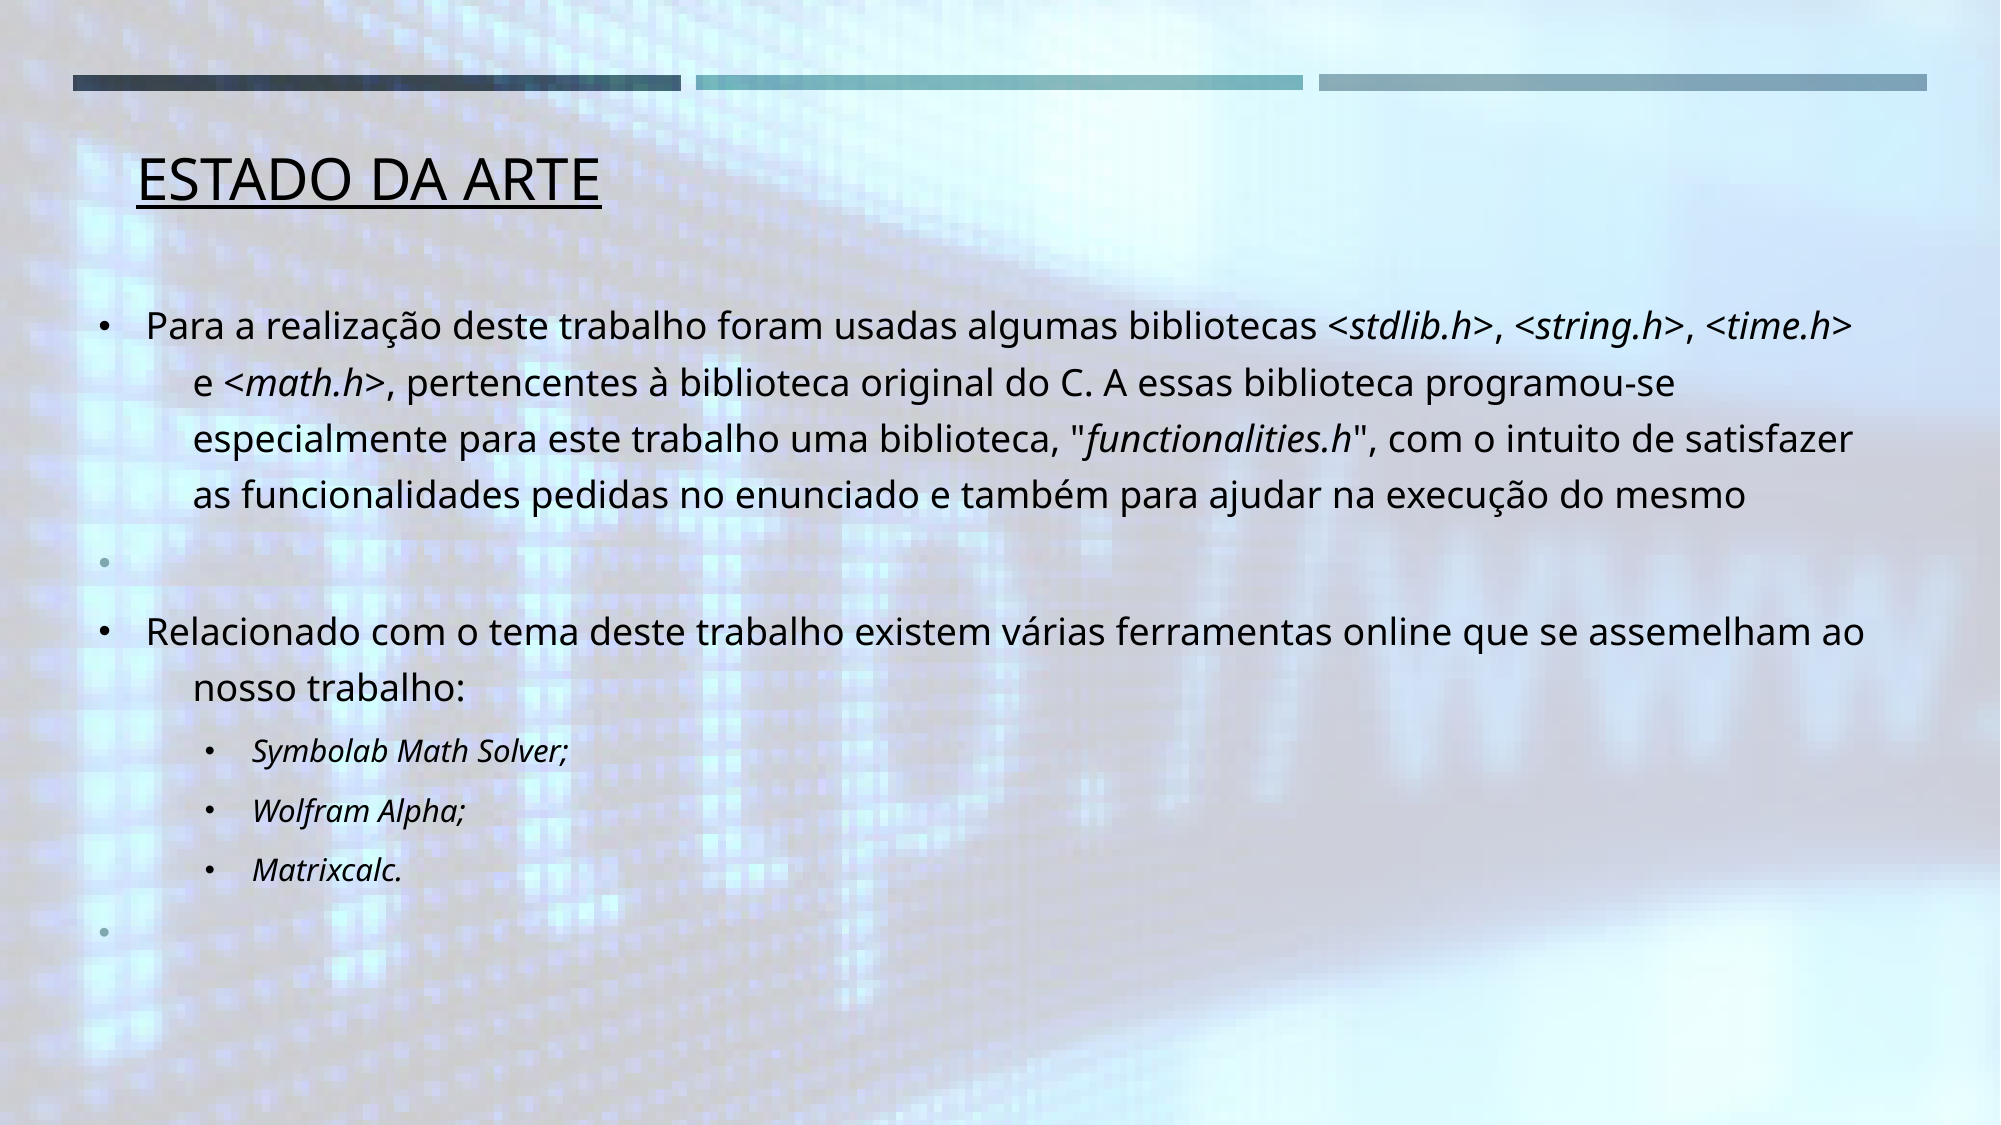

Estado da arte
Para a realização deste trabalho foram usadas algumas bibliotecas <stdlib.h>, <string.h>, <time.h> e <math.h>, pertencentes à biblioteca original do C. A essas biblioteca programou-se especialmente para este trabalho uma biblioteca, "functionalities.h", com o intuito de satisfazer as funcionalidades pedidas no enunciado e também para ajudar na execução do mesmo
Relacionado com o tema deste trabalho existem várias ferramentas online que se assemelham ao nosso trabalho:
Symbolab Math Solver;
Wolfram Alpha;
Matrixcalc.